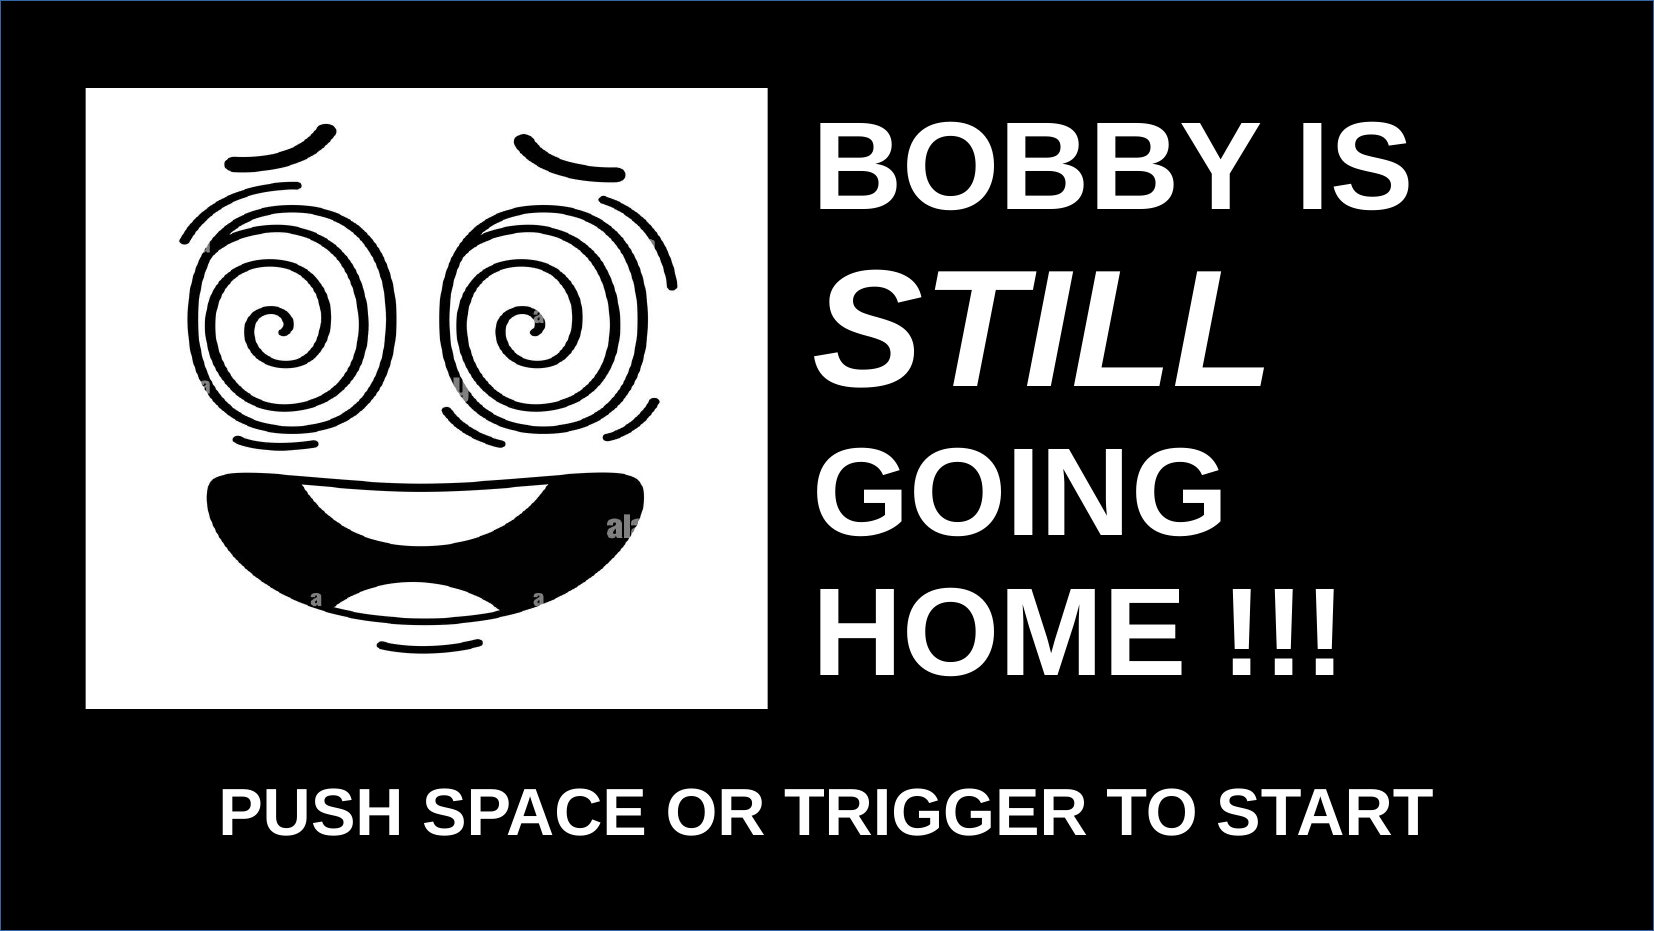

BOBBY IS STILL GOING HOME !!!
PUSH SPACE OR TRIGGER TO START